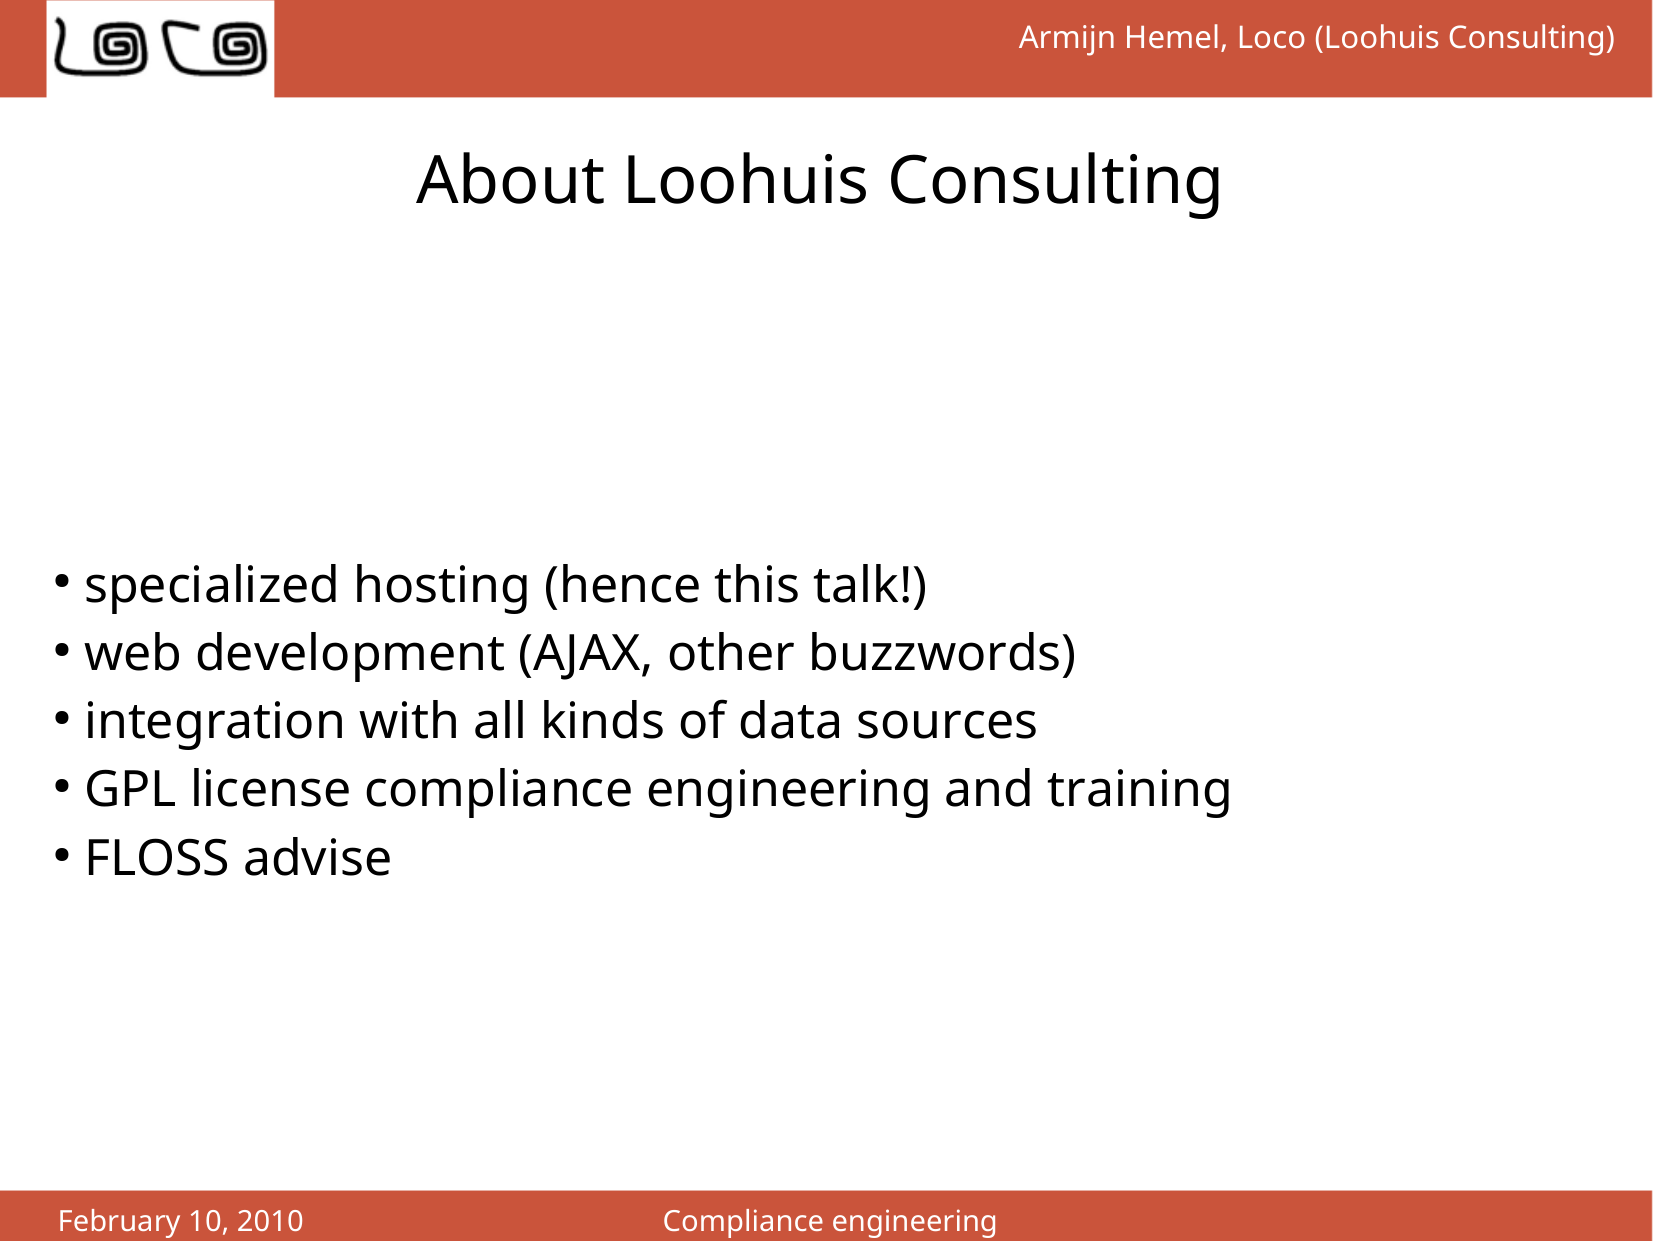

# About Loohuis Consulting
 specialized hosting (hence this talk!)
 web development (AJAX, other buzzwords)
 integration with all kinds of data sources
 GPL license compliance engineering and training
 FLOSS advise
Comet: practical solution or crutch?